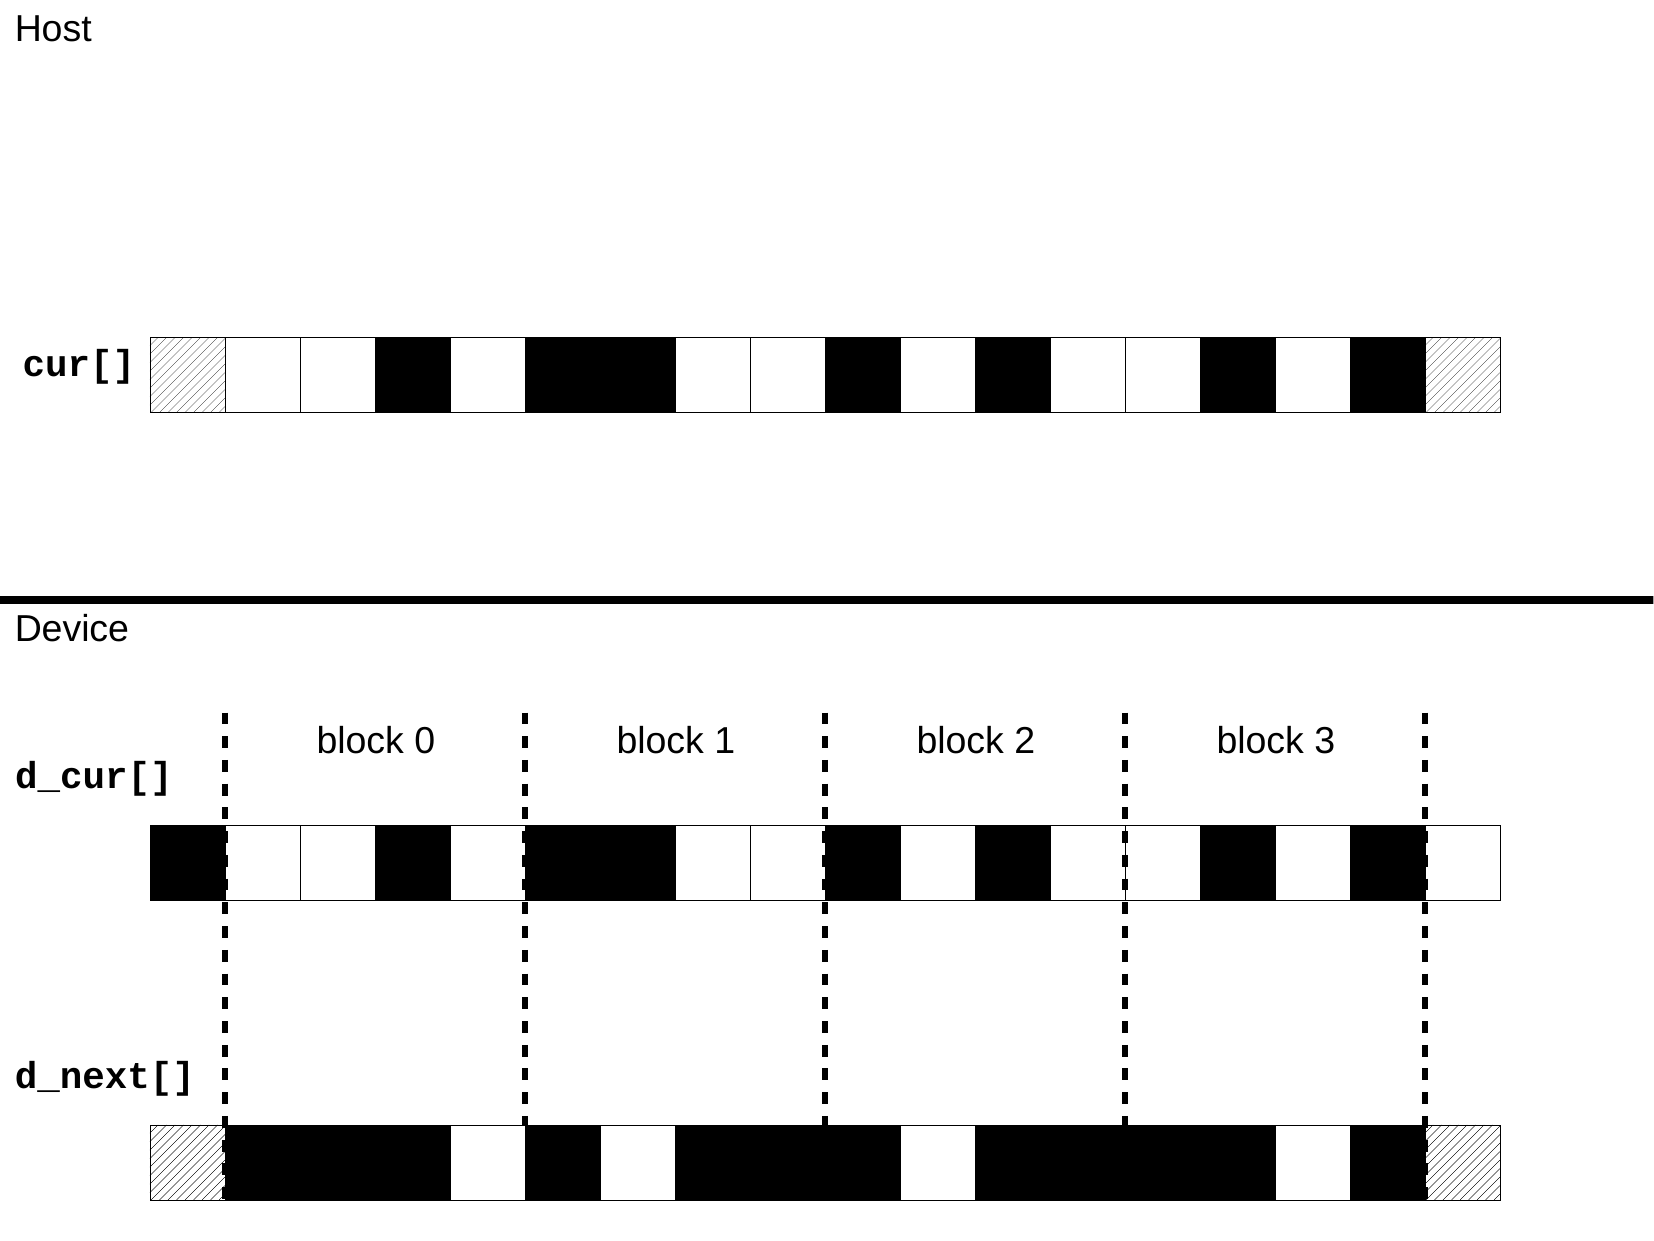

Host
cur[]
Device
block 0
block 1
block 2
block 3
d_cur[]
d_next[]